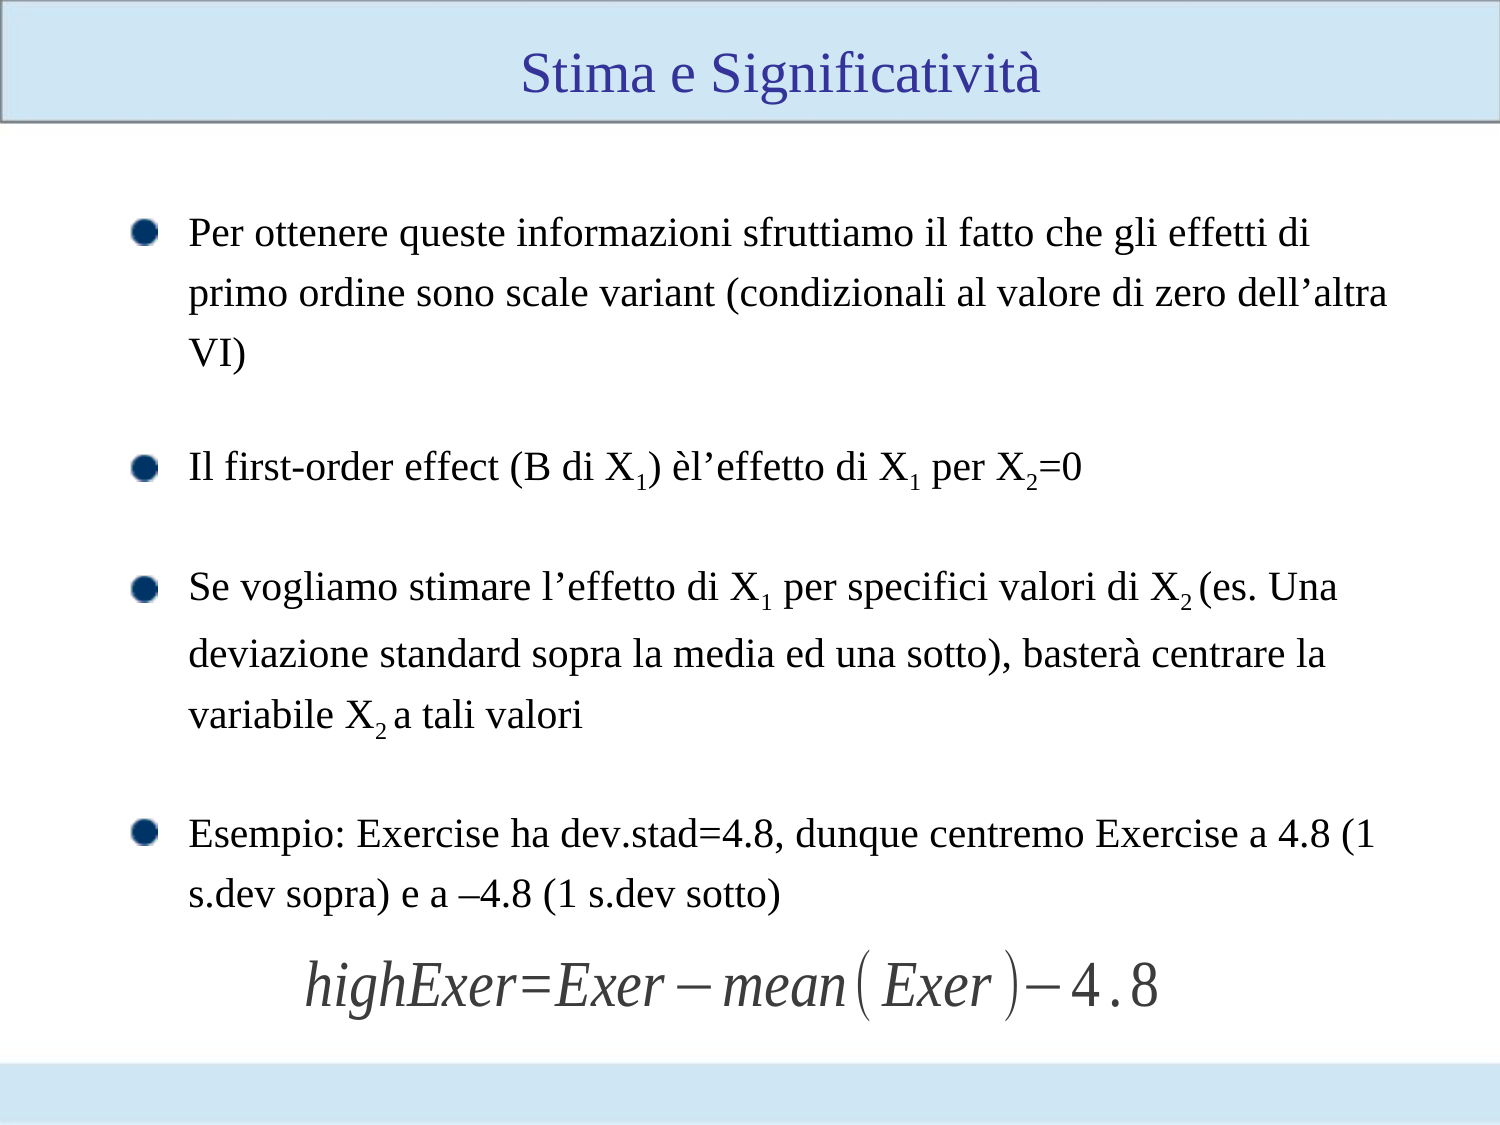

# Stima e Significatività
Per ottenere queste informazioni sfruttiamo il fatto che gli effetti di primo ordine sono scale variant (condizionali al valore di zero dell’altra VI)
Il first-order effect (B di X1) èl’effetto di X1 per X2=0
Se vogliamo stimare l’effetto di X1 per specifici valori di X2 (es. Una deviazione standard sopra la media ed una sotto), basterà centrare la variabile X2 a tali valori
Esempio: Exercise ha dev.stad=4.8, dunque centremo Exercise a 4.8 (1 s.dev sopra) e a –4.8 (1 s.dev sotto)